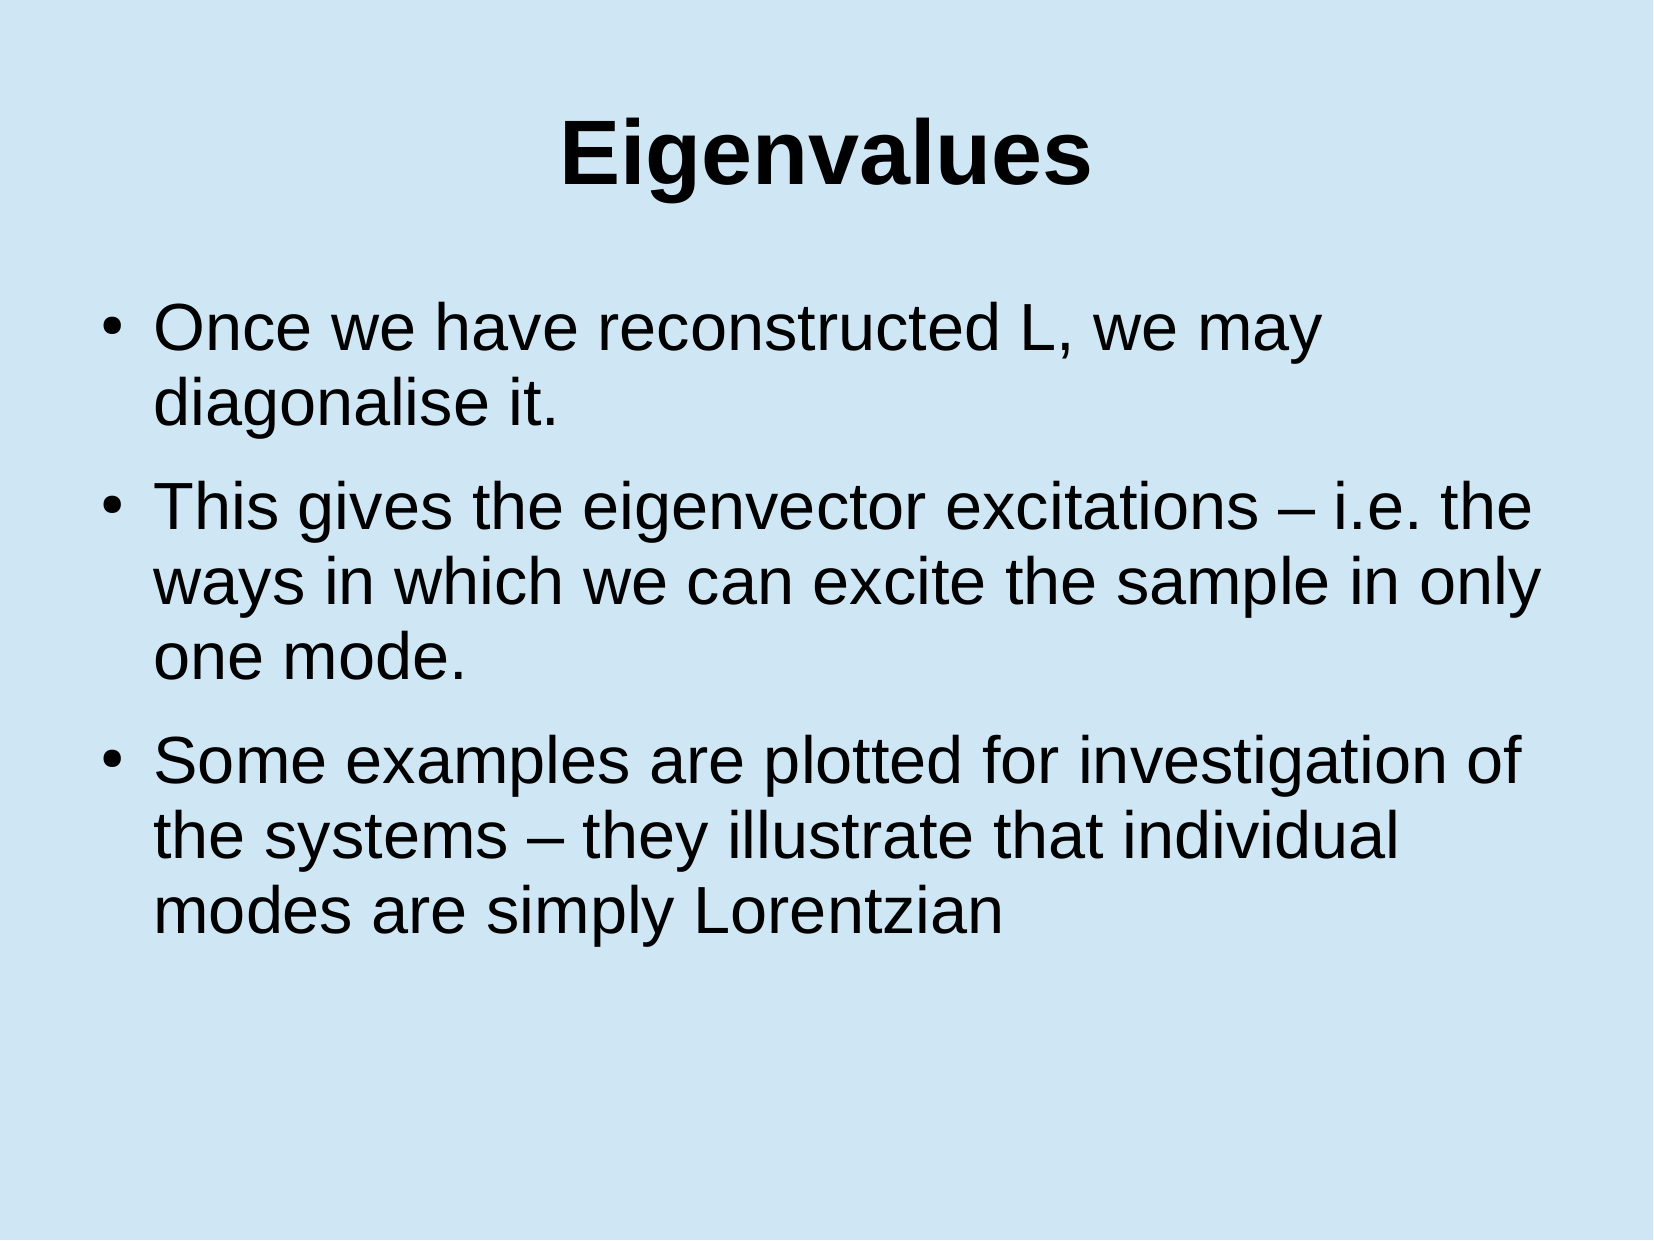

# Eigenvalues
Once we have reconstructed L, we may diagonalise it.
This gives the eigenvector excitations – i.e. the ways in which we can excite the sample in only one mode.
Some examples are plotted for investigation of the systems – they illustrate that individual modes are simply Lorentzian